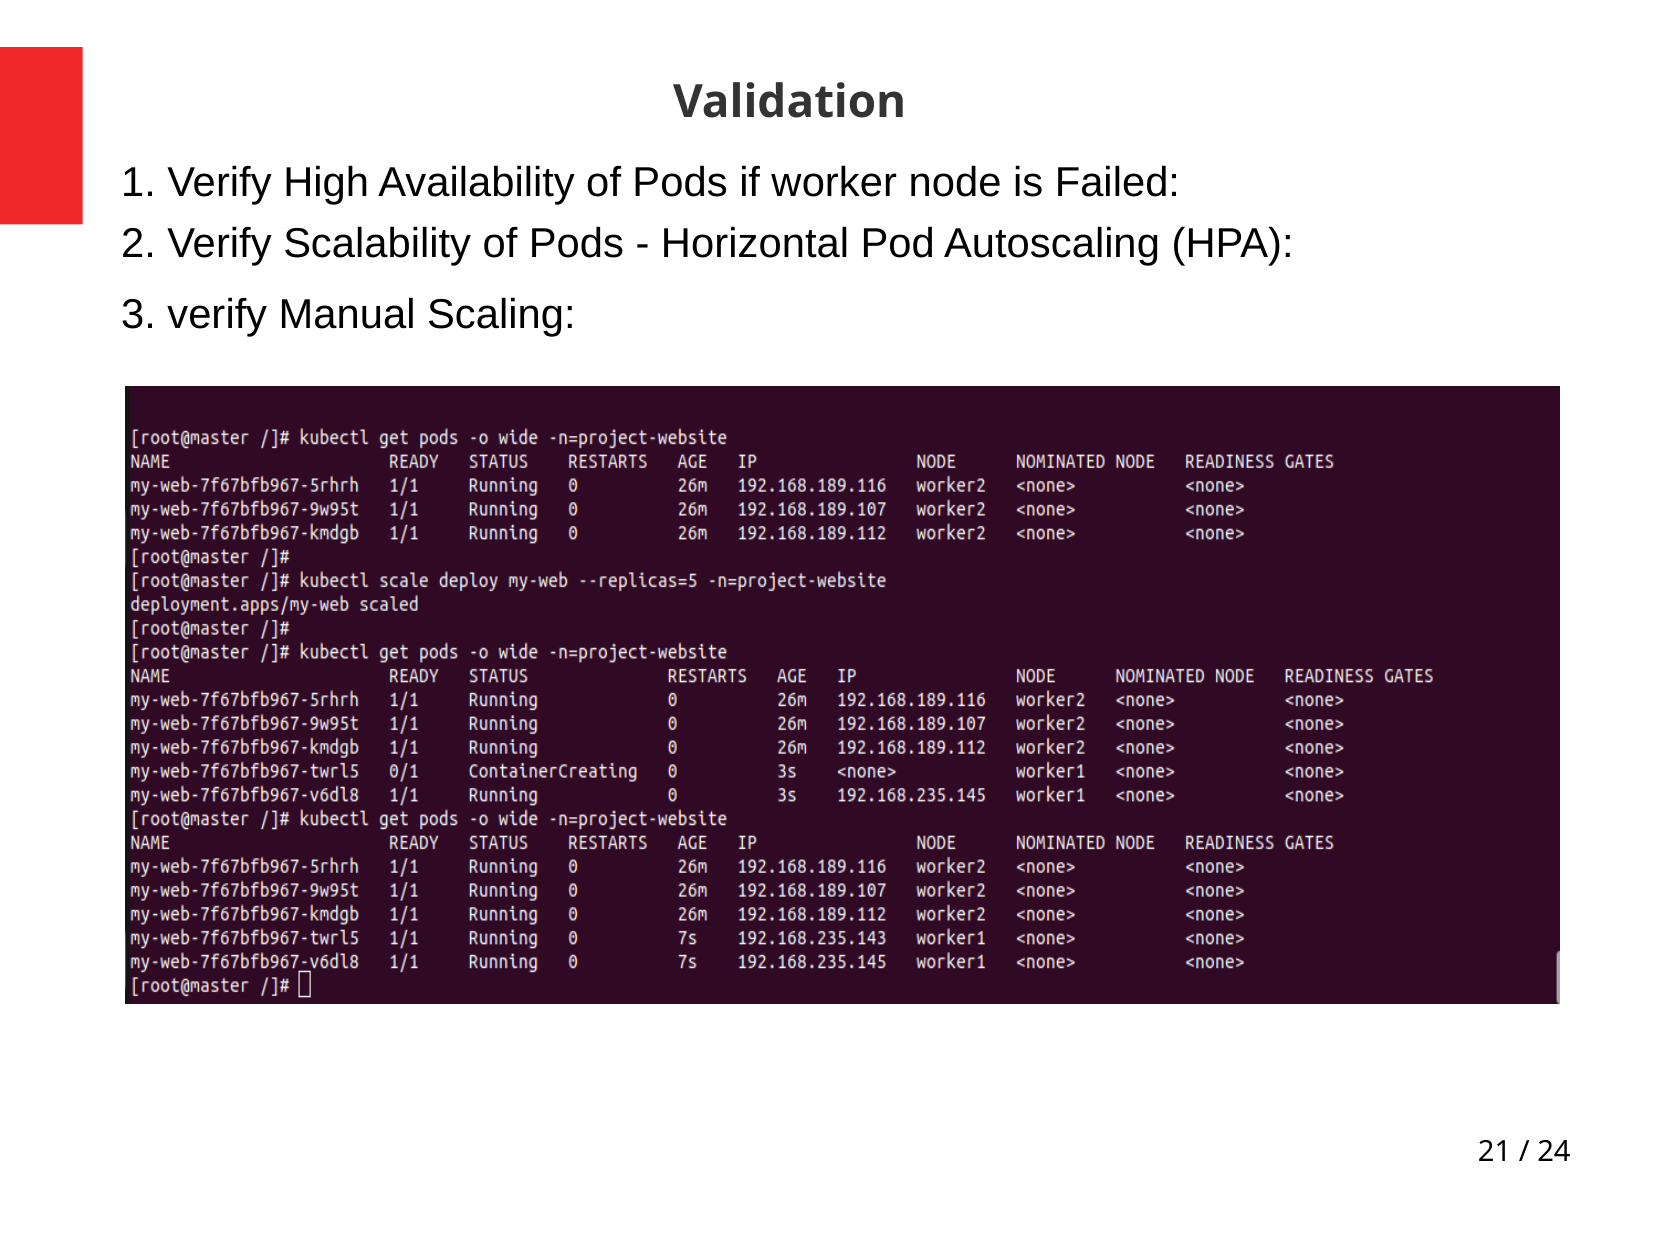

# Validation
1. Verify High Availability of Pods if worker node is Failed:
2. Verify Scalability of Pods - Horizontal Pod Autoscaling (HPA):
3. verify Manual Scaling:
21